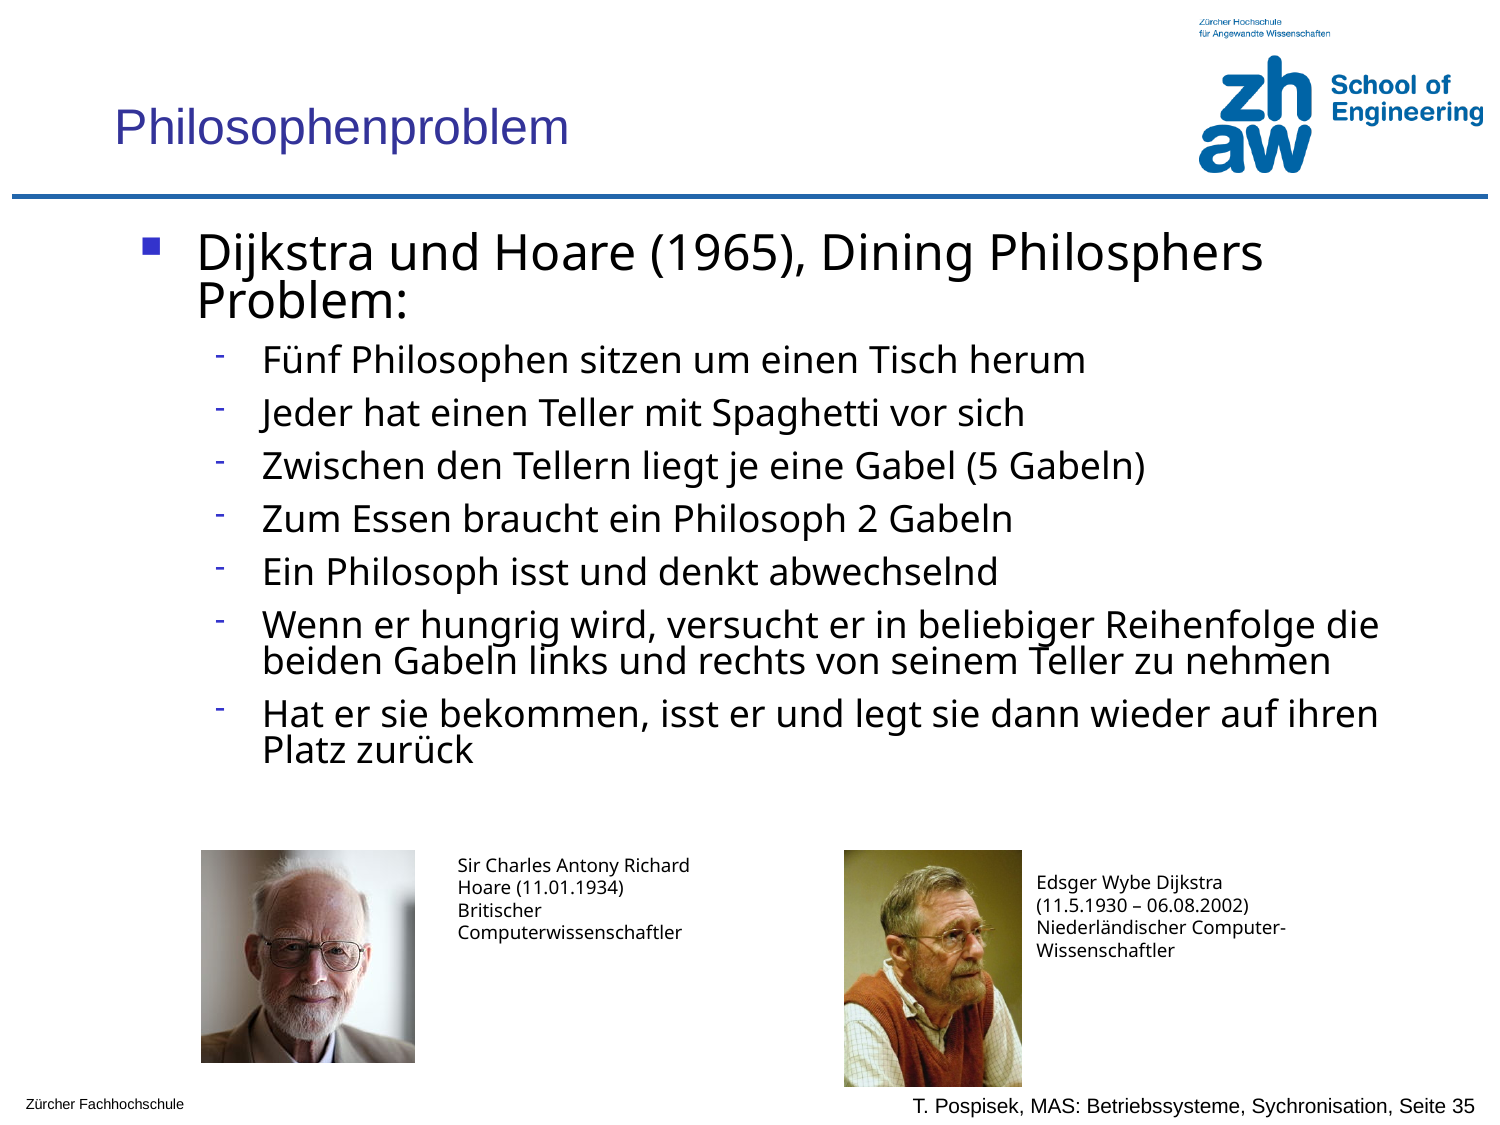

# Philosophenproblem
Dijkstra und Hoare (1965), Dining Philosphers Problem:
Fünf Philosophen sitzen um einen Tisch herum
Jeder hat einen Teller mit Spaghetti vor sich
Zwischen den Tellern liegt je eine Gabel (5 Gabeln)
Zum Essen braucht ein Philosoph 2 Gabeln
Ein Philosoph isst und denkt abwechselnd
Wenn er hungrig wird, versucht er in beliebiger Reihenfolge die beiden Gabeln links und rechts von seinem Teller zu nehmen
Hat er sie bekommen, isst er und legt sie dann wieder auf ihren Platz zurück
Sir Charles Antony Richard Hoare (11.01.1934)
Britischer Computerwissenschaftler
Edsger Wybe Dijkstra (11.5.1930 – 06.08.2002)
Niederländischer Computer-Wissenschaftler